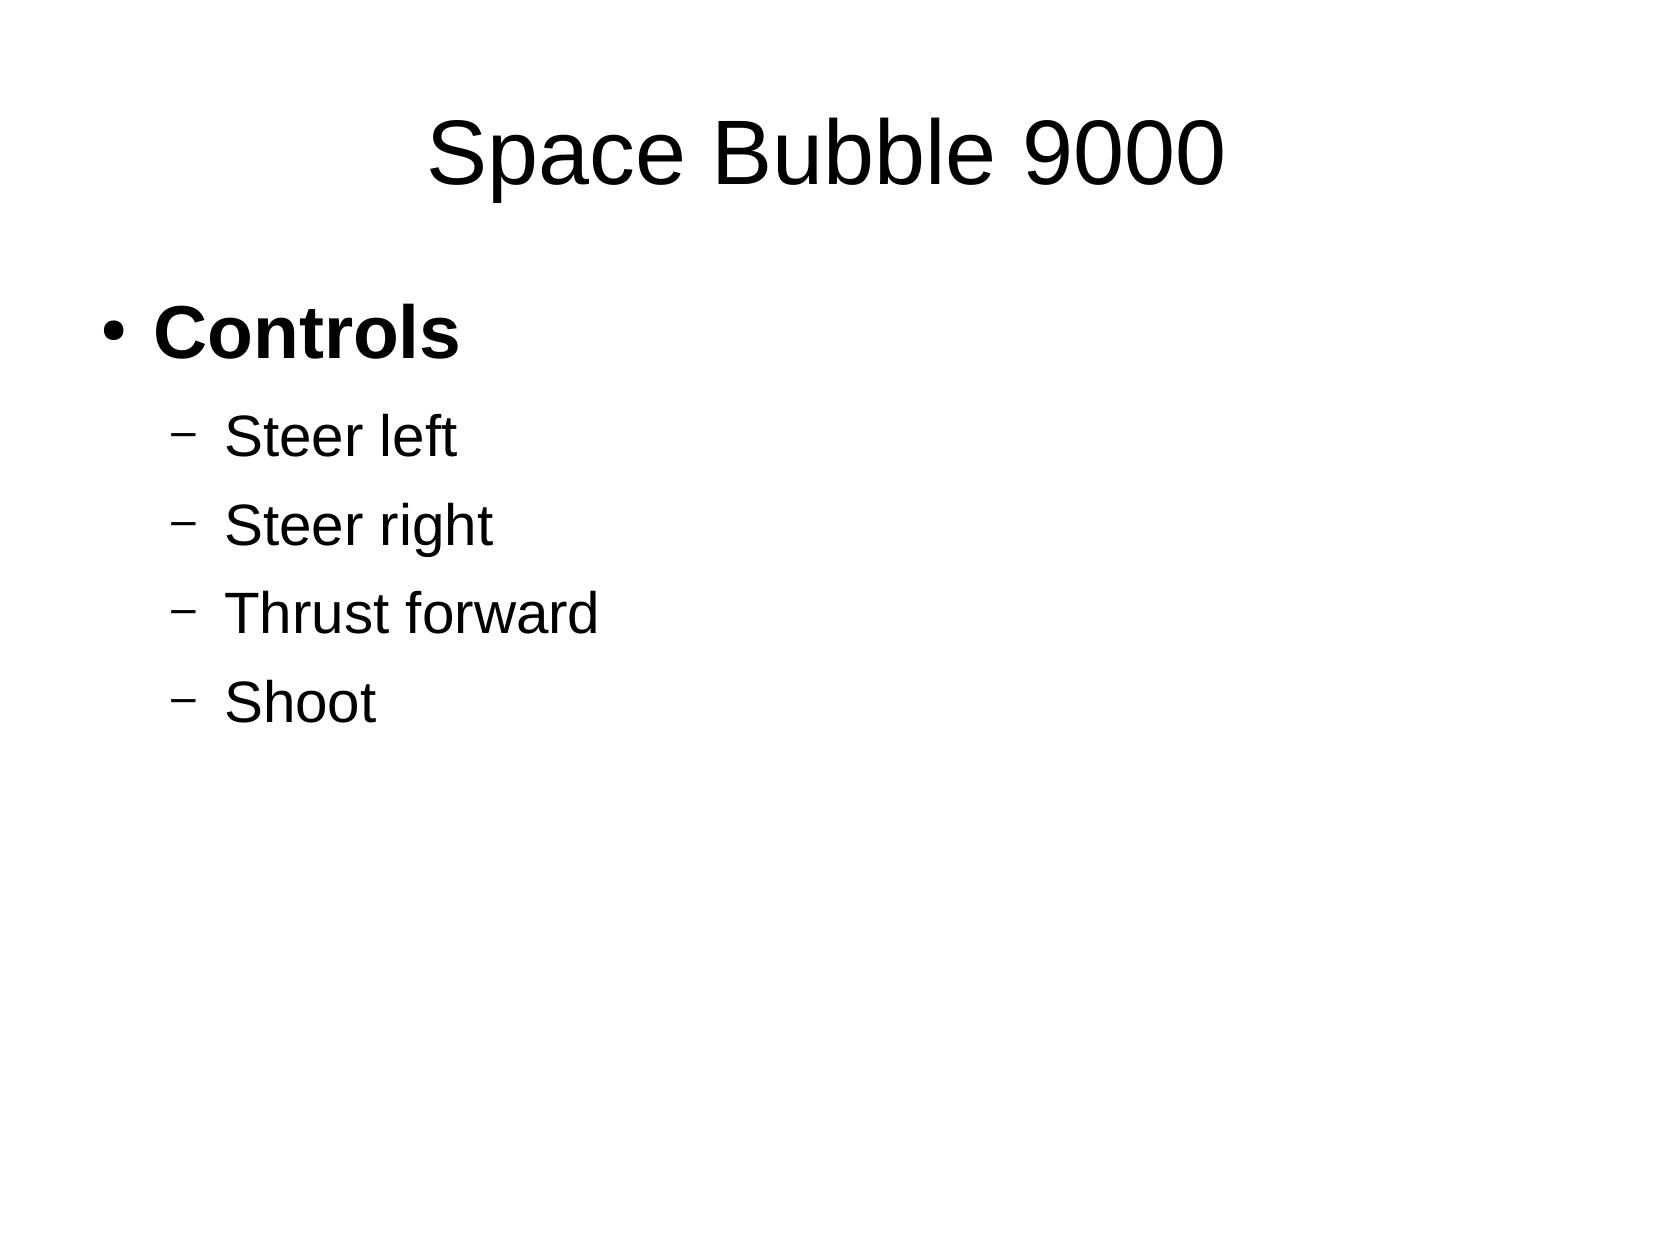

# Space Bubble 9000
Controls
Steer left
Steer right
Thrust forward
Shoot